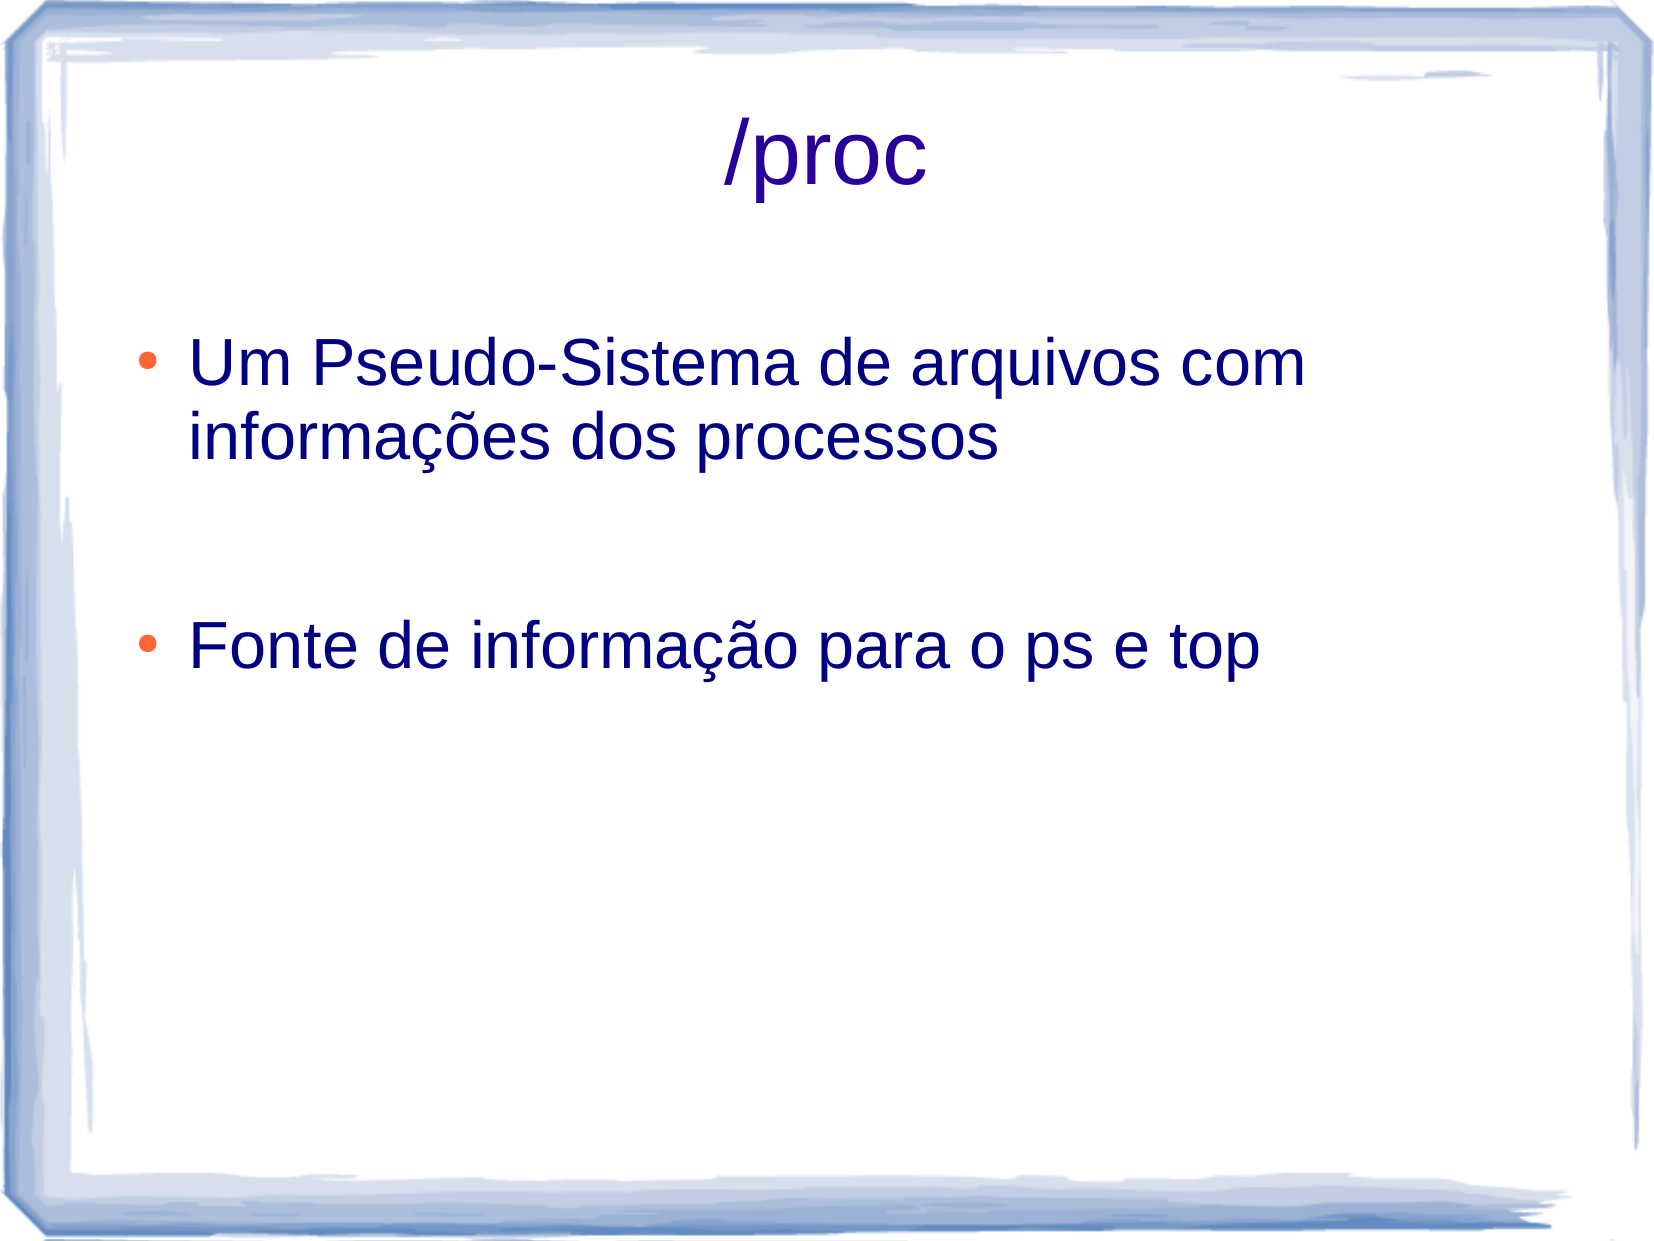

# /proc
Um Pseudo-Sistema de arquivos com informações dos processos
Fonte de informação para o ps e top